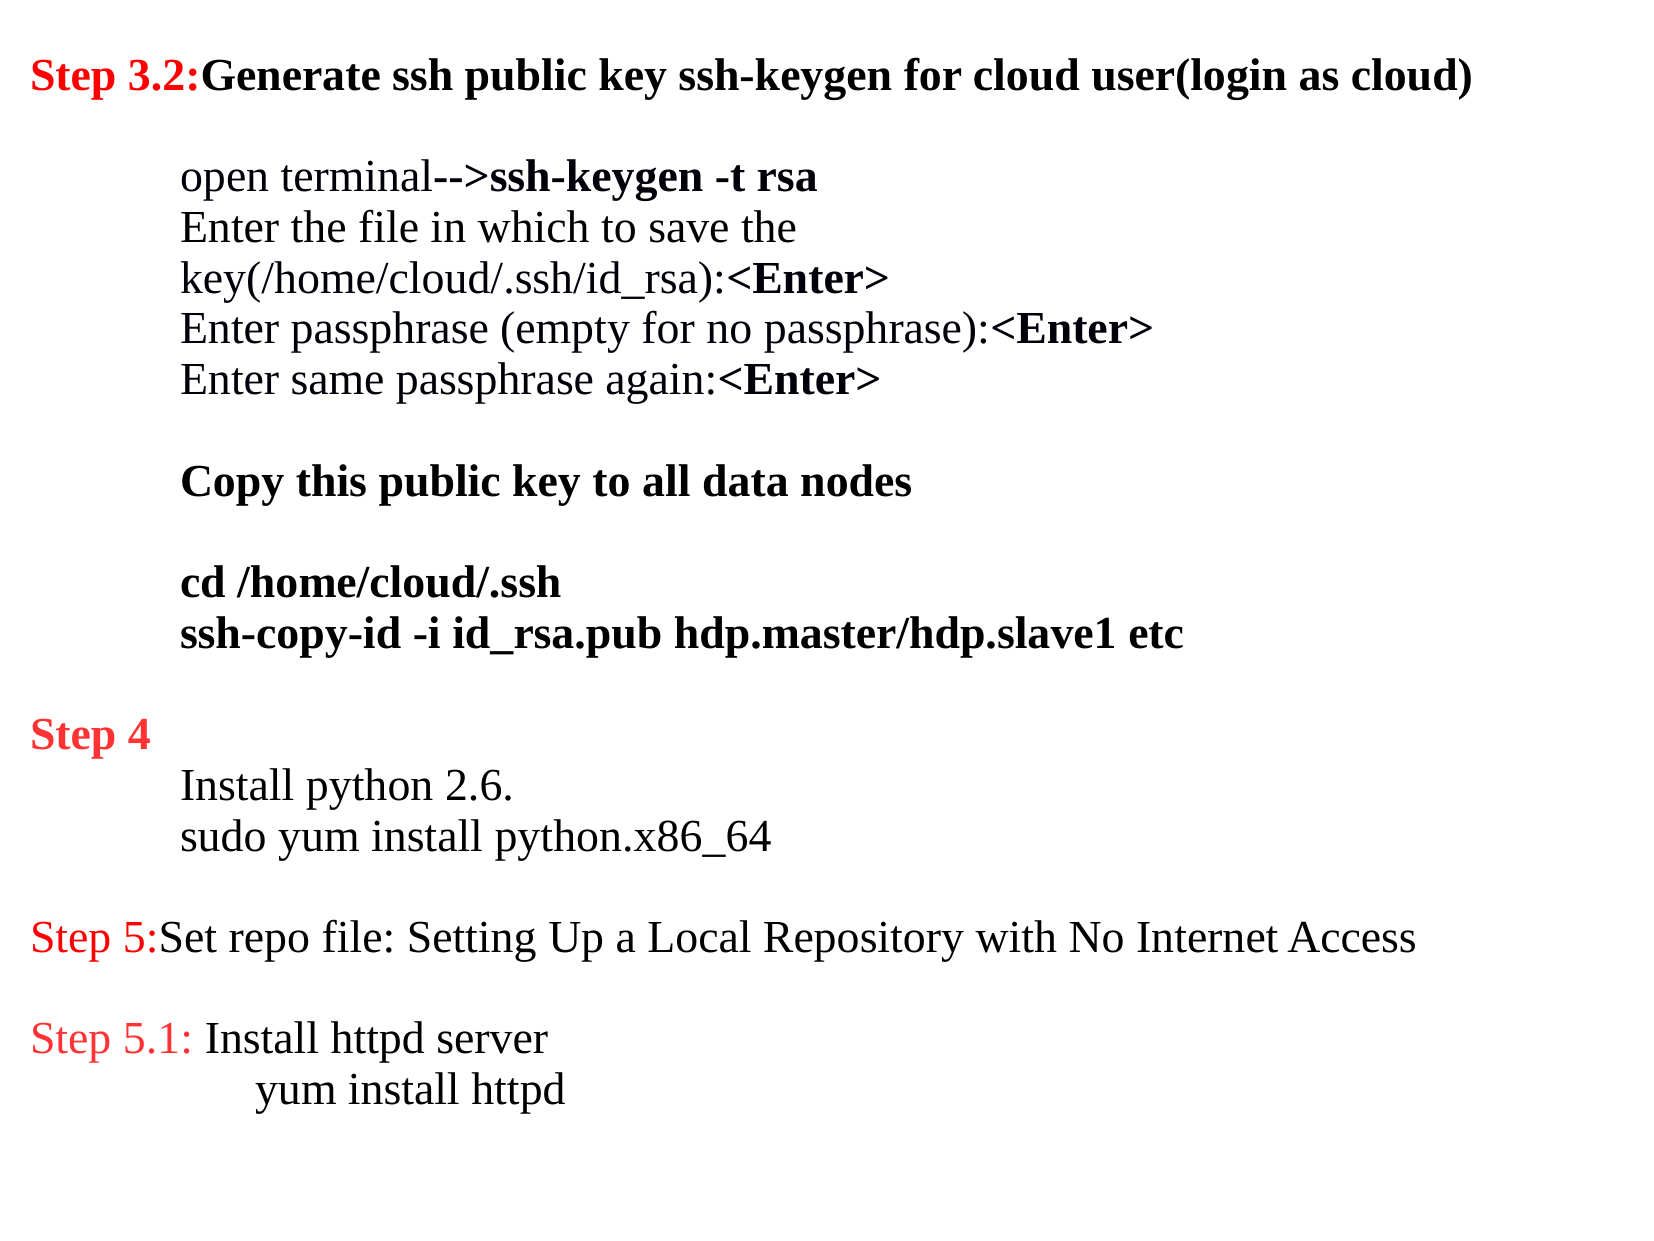

# Step 3.2:Generate ssh public key ssh-keygen for cloud user(login as cloud)
		open terminal-->ssh-keygen -t rsa
		Enter the file in which to save the
		key(/home/cloud/.ssh/id_rsa):<Enter>
		Enter passphrase (empty for no passphrase):<Enter>
		Enter same passphrase again:<Enter>
		Copy this public key to all data nodes
		cd /home/cloud/.ssh
		ssh-copy-id -i id_rsa.pub hdp.master/hdp.slave1 etc
Step 4
		Install python 2.6.
		sudo yum install python.x86_64
Step 5:Set repo file: Setting Up a Local Repository with No Internet Access
Step 5.1: Install httpd server
			yum install httpd